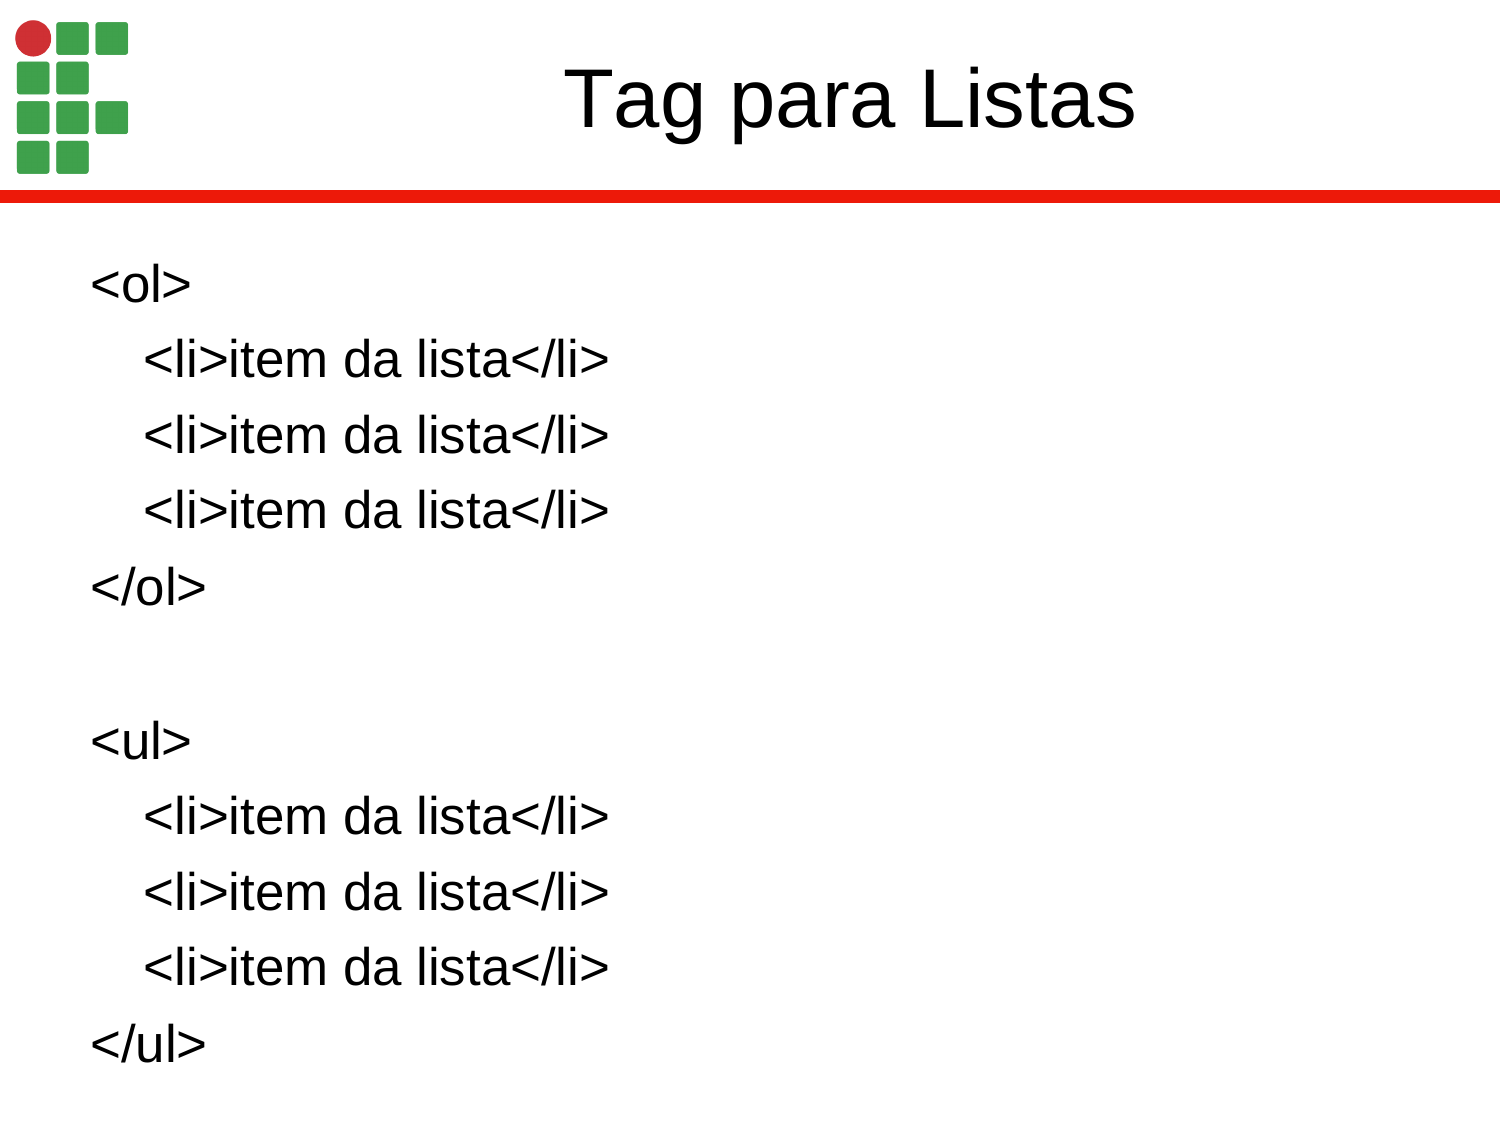

# Tag para Listas
<ol>
<li>item da lista</li>
<li>item da lista</li>
<li>item da lista</li>
</ol>
<ul>
<li>item da lista</li>
<li>item da lista</li>
<li>item da lista</li>
</ul>